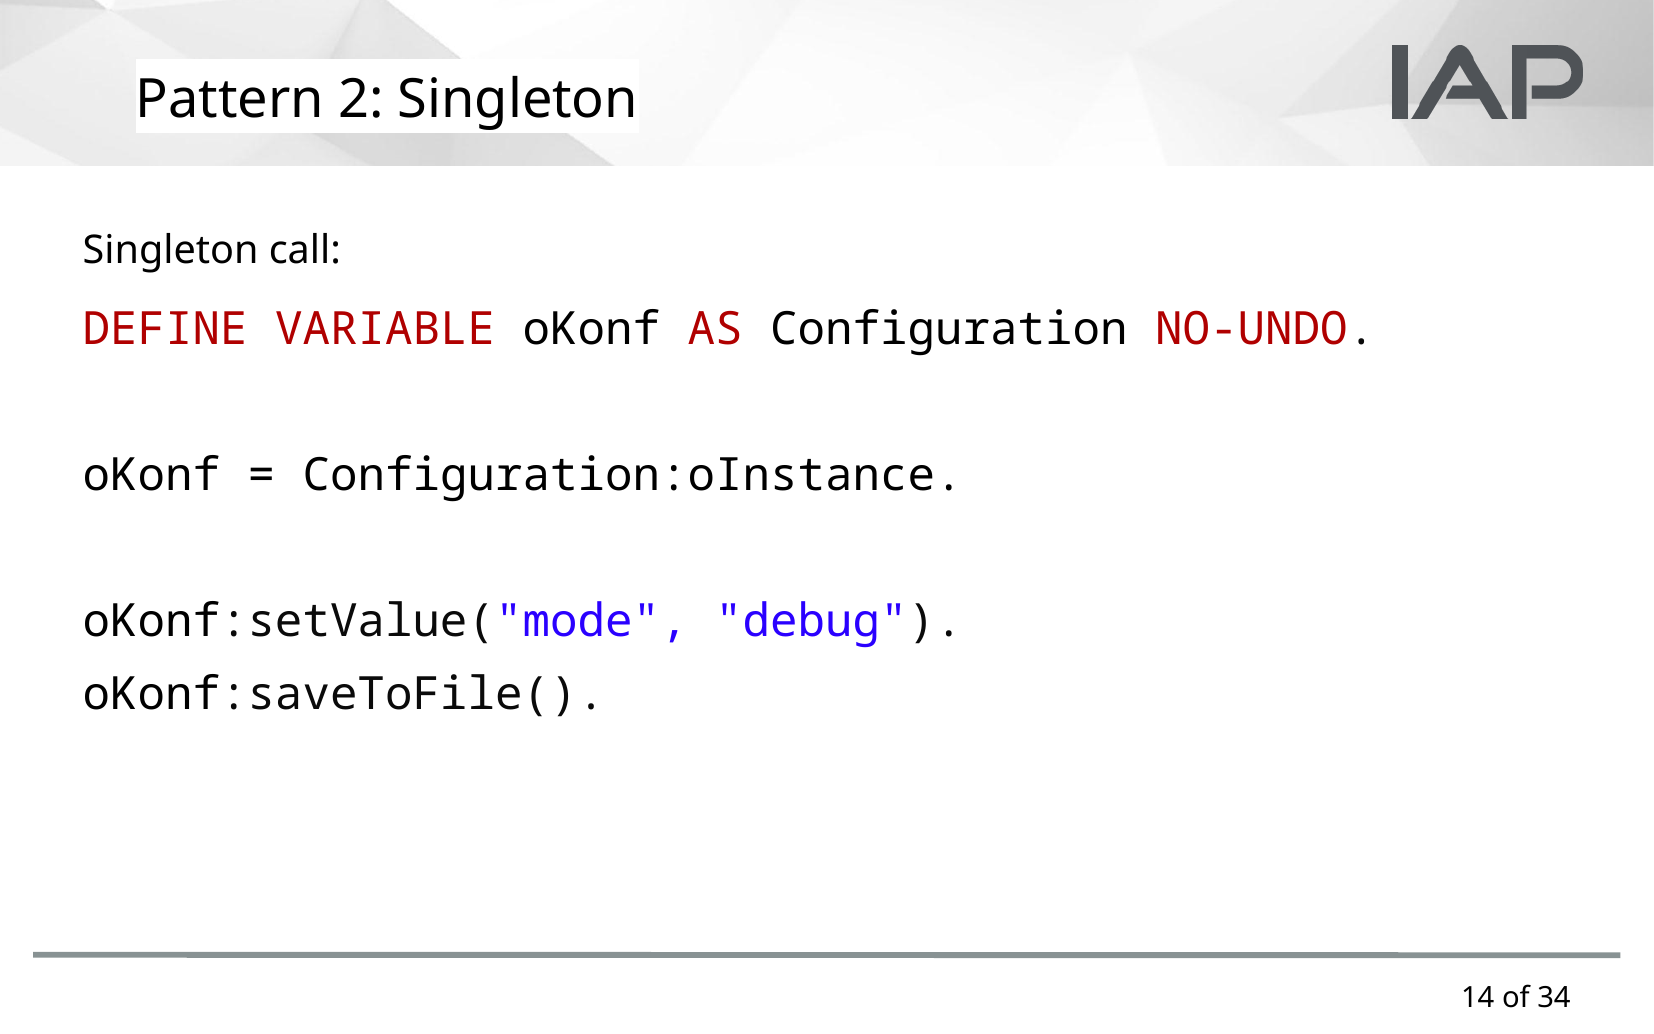

# Pattern 2: Singleton
Singleton call:
DEFINE VARIABLE oKonf AS Configuration NO-UNDO.
oKonf = Configuration:oInstance.
oKonf:setValue("mode", "debug").
oKonf:saveToFile().
14